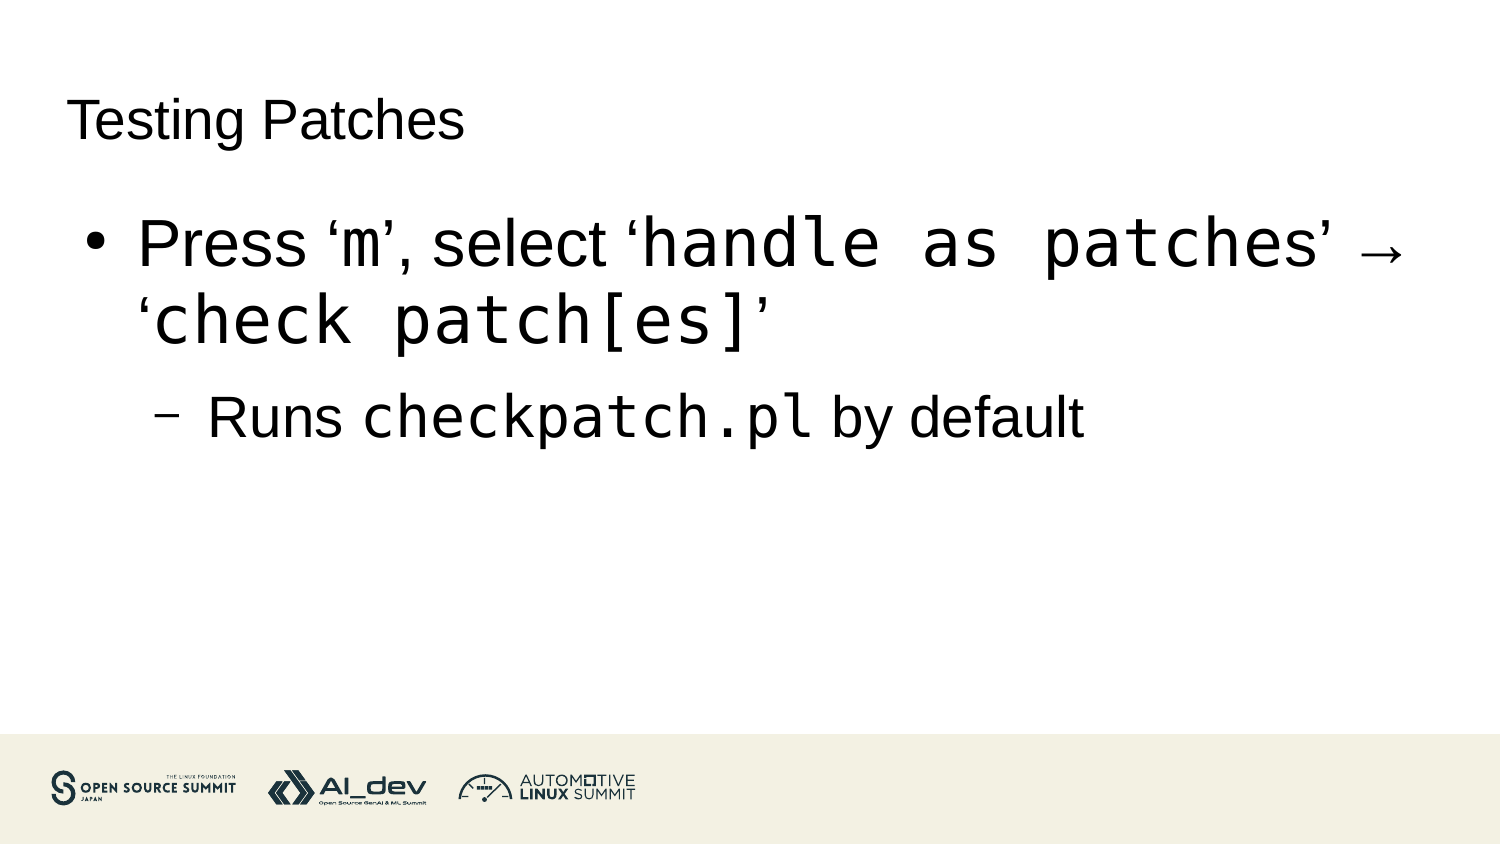

# Testing Patches
Press ‘m’, select ‘handle as patches’ → ‘check patch[es]’
Runs checkpatch.pl by default